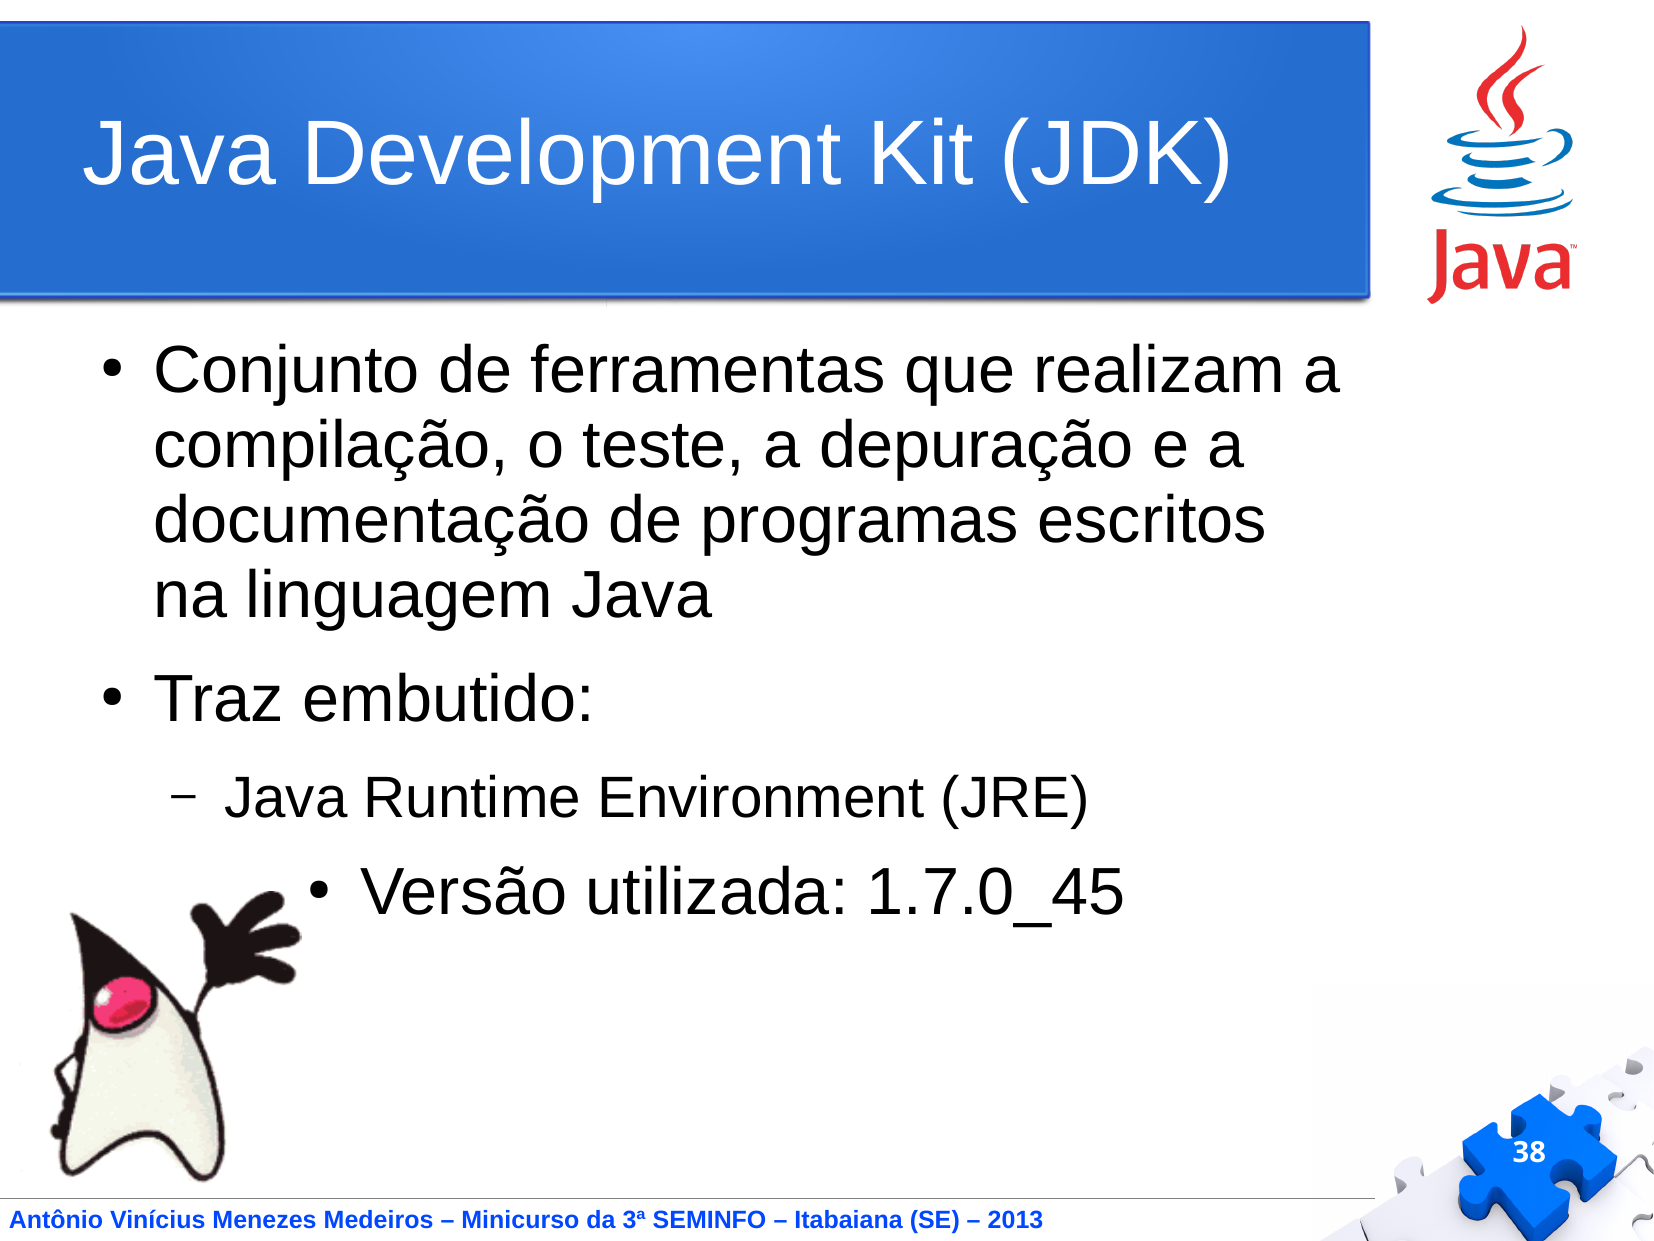

# Java Development Kit (JDK)
Conjunto de ferramentas que realizam a compilação, o teste, a depuração e a documentação de programas escritos na linguagem Java
Traz embutido:
Java Runtime Environment (JRE)
Versão utilizada: 1.7.0_45
38